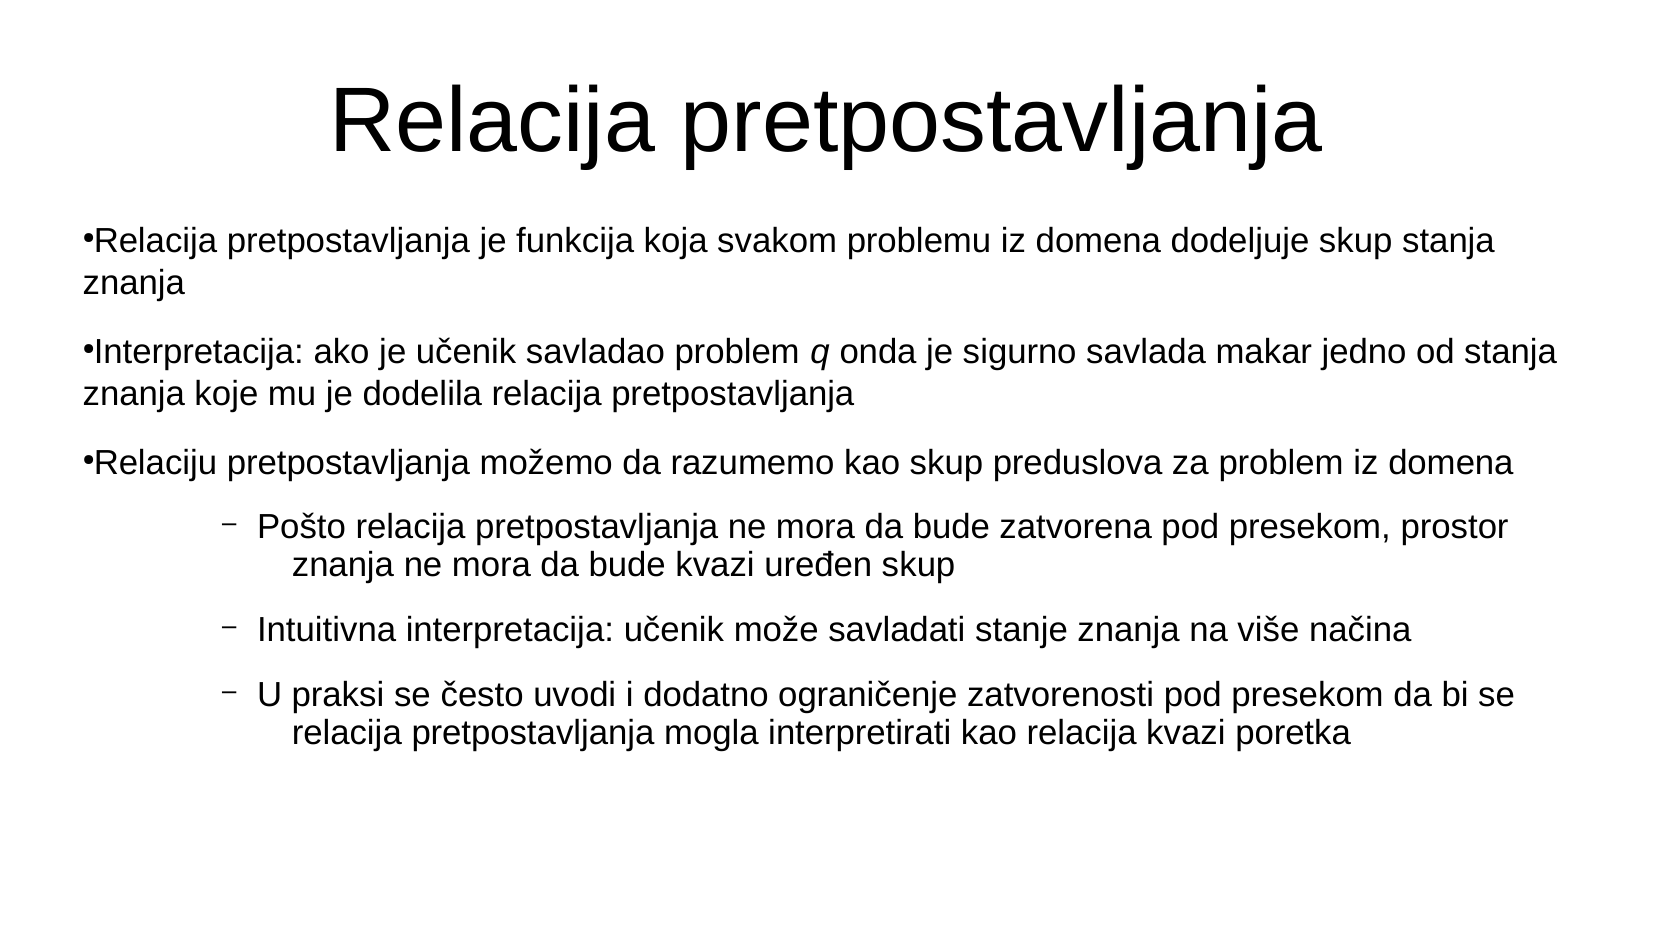

# Relacija pretpostavljanja
Relacija pretpostavljanja je funkcija koja svakom problemu iz domena dodeljuje skup stanja znanja
Interpretacija: ako je učenik savladao problem q onda je sigurno savlada makar jedno od stanja znanja koje mu je dodelila relacija pretpostavljanja
Relaciju pretpostavljanja možemo da razumemo kao skup preduslova za problem iz domena
Pošto relacija pretpostavljanja ne mora da bude zatvorena pod presekom, prostor znanja ne mora da bude kvazi uređen skup
Intuitivna interpretacija: učenik može savladati stanje znanja na više načina
U praksi se često uvodi i dodatno ograničenje zatvorenosti pod presekom da bi se relacija pretpostavljanja mogla interpretirati kao relacija kvazi poretka